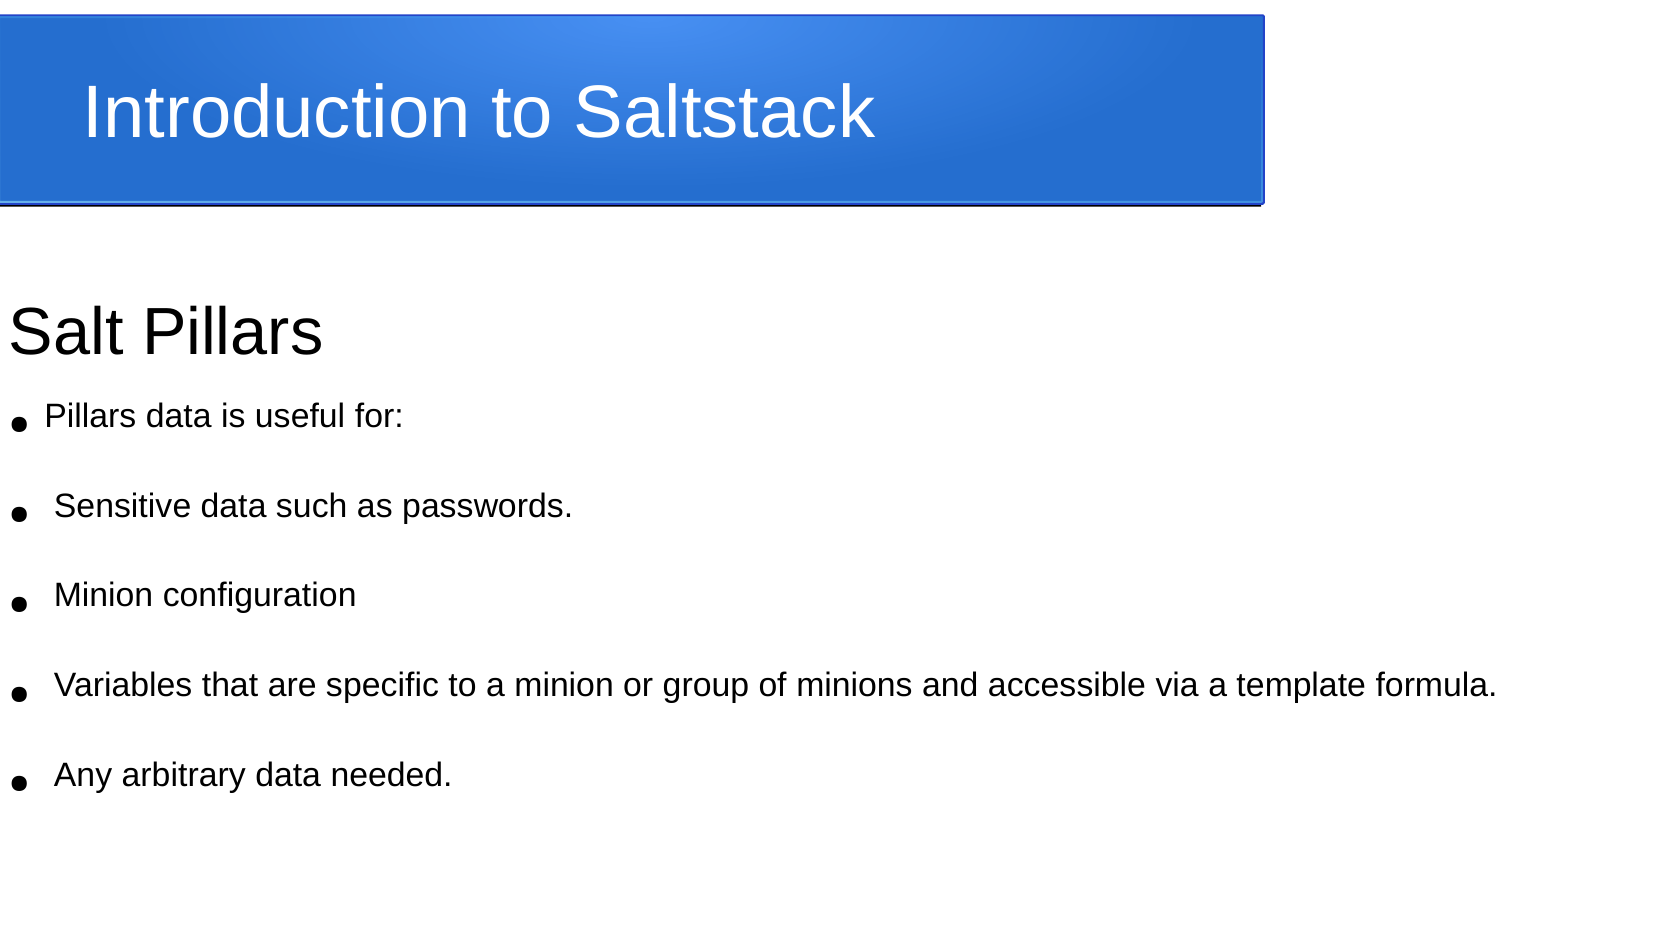

# Introduction to Saltstack
Salt Pillars
Pillars data is useful for:
 Sensitive data such as passwords.
 Minion configuration
 Variables that are specific to a minion or group of minions and accessible via a template formula.
 Any arbitrary data needed.